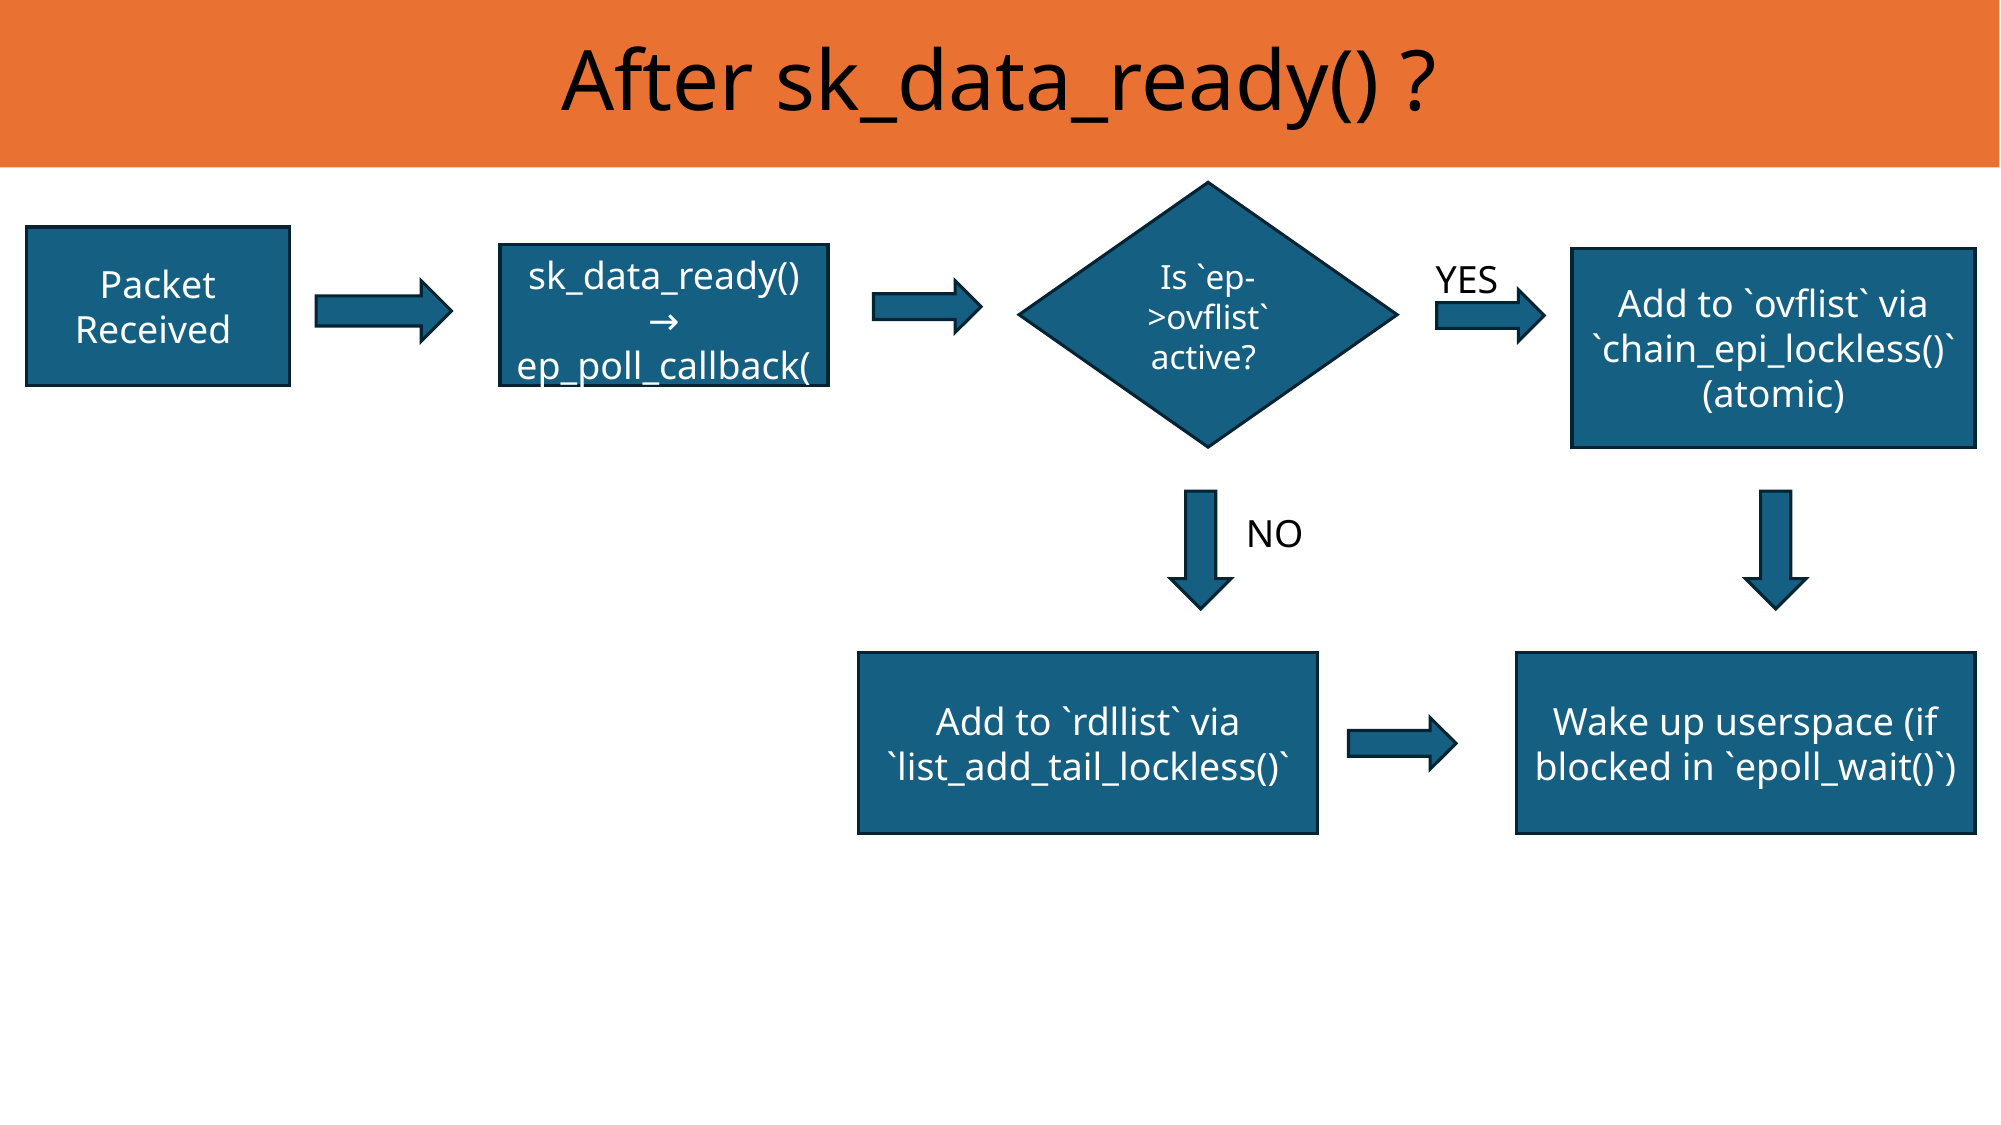

# After sk_data_ready() ?
Is `ep->ovflist` active?
Packet
Received
sk_data_ready() →
ep_poll_callback()
YES
Add to `ovflist` via `chain_epi_lockless()`(atomic)
NO
Add to `rdllist` via `list_add_tail_lockless()`
Wake up userspace (if blocked in `epoll_wait()`)